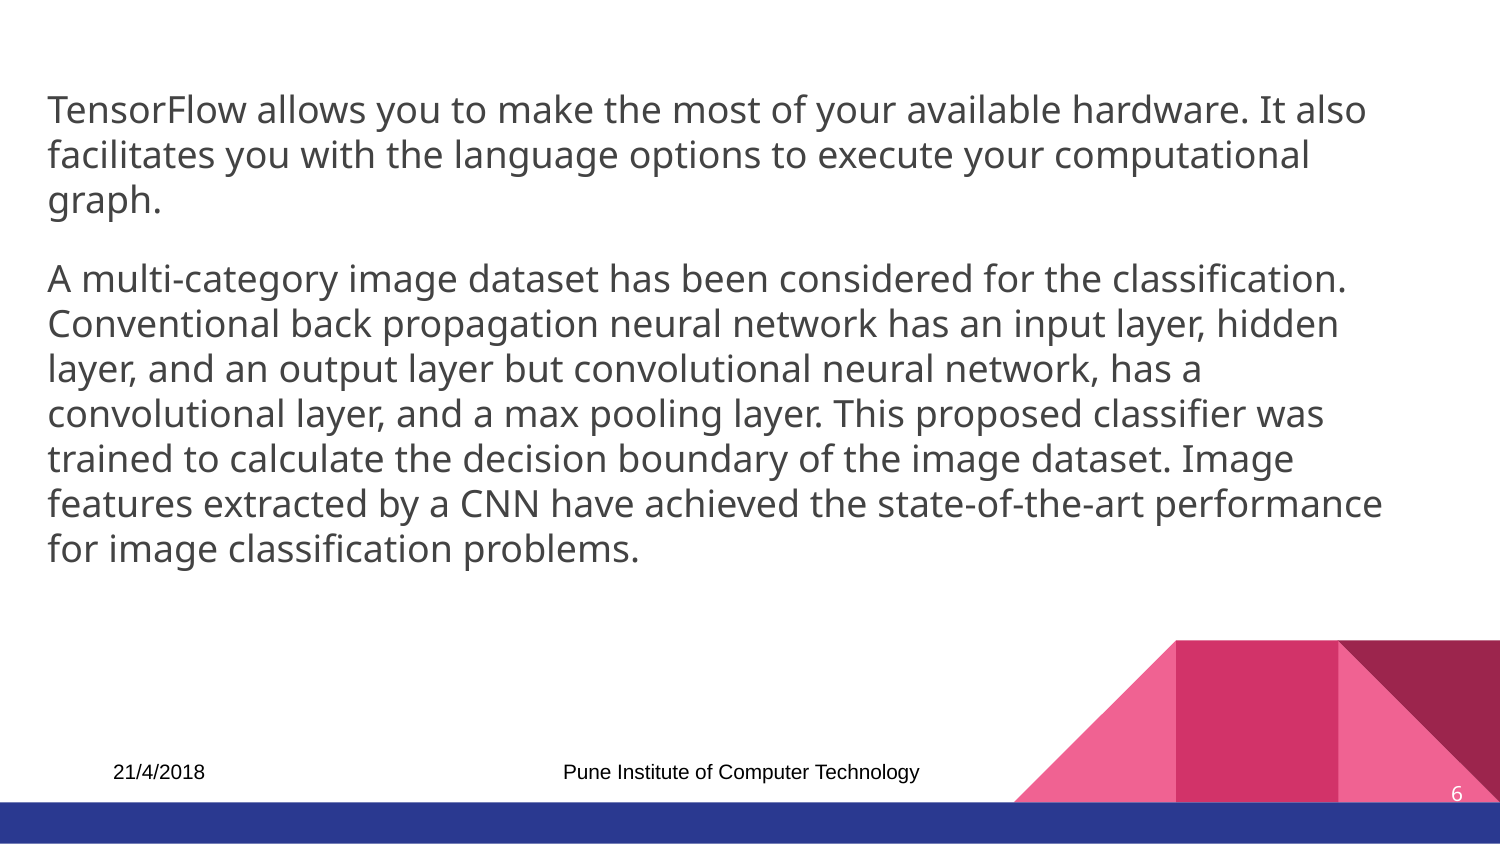

# TensorFlow allows you to make the most of your available hardware. It also facilitates you with the language options to execute your computational graph.
A multi-category image dataset has been considered for the classification. Conventional back propagation neural network has an input layer, hidden layer, and an output layer but convolutional neural network, has a convolutional layer, and a max pooling layer. This proposed classifier was trained to calculate the decision boundary of the image dataset. Image features extracted by a CNN have achieved the state-of-the-art performance for image classification problems.